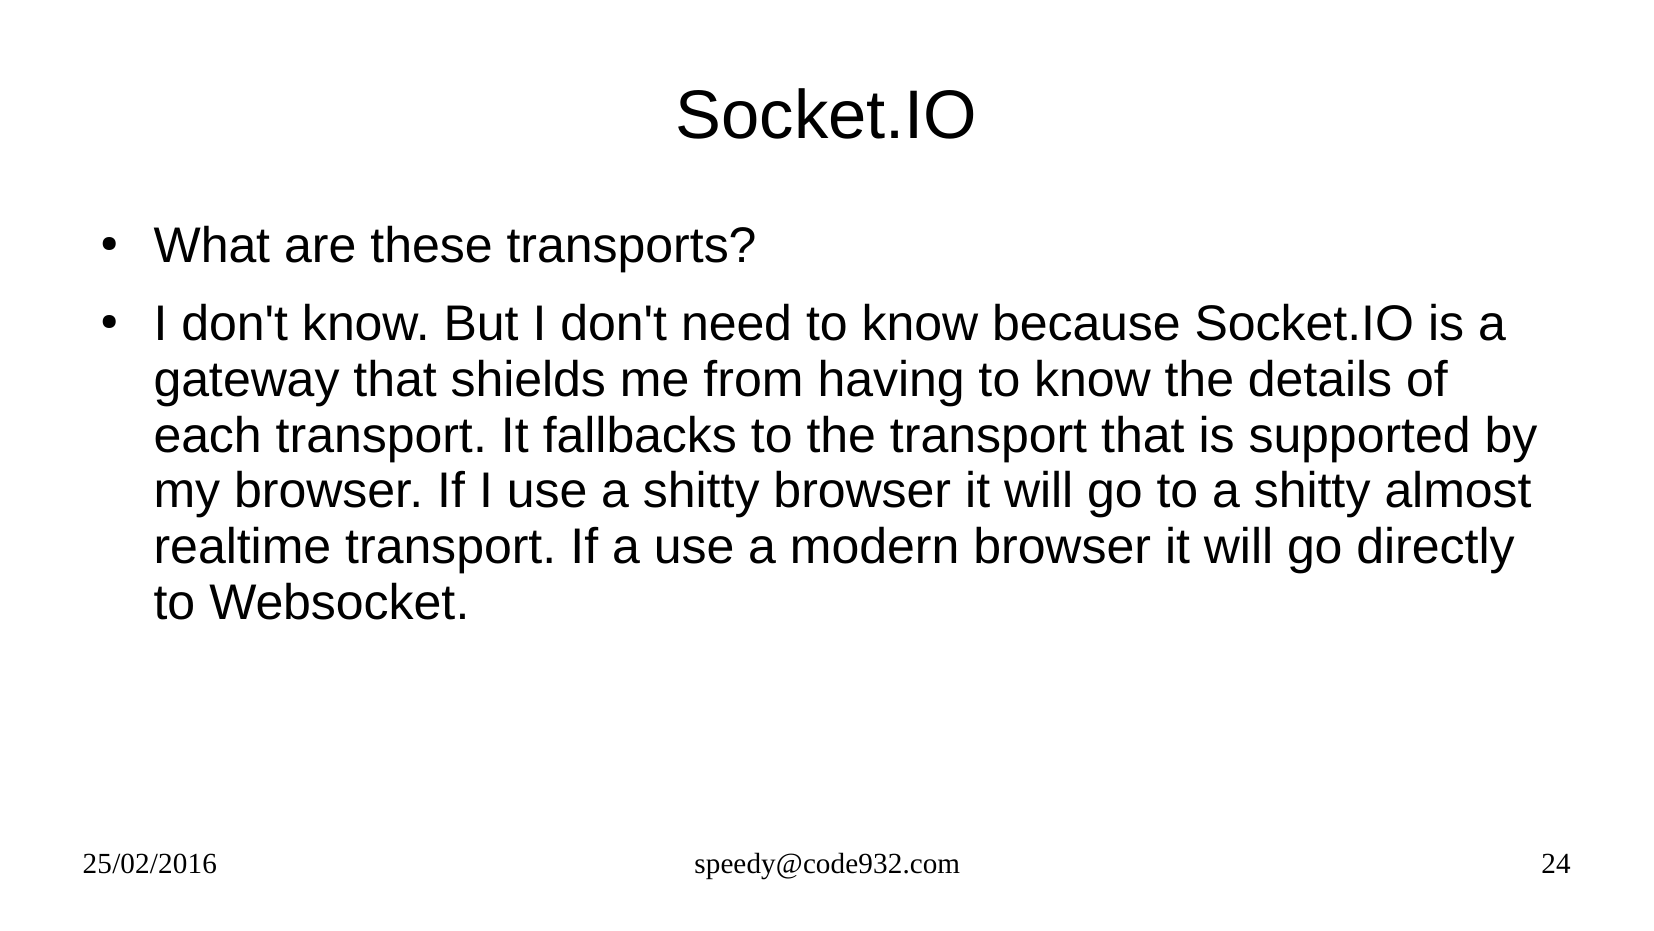

# Socket.IO
What are these transports?
I don't know. But I don't need to know because Socket.IO is a gateway that shields me from having to know the details of each transport. It fallbacks to the transport that is supported by my browser. If I use a shitty browser it will go to a shitty almost realtime transport. If a use a modern browser it will go directly to Websocket.
25/02/2016
speedy@code932.com
24